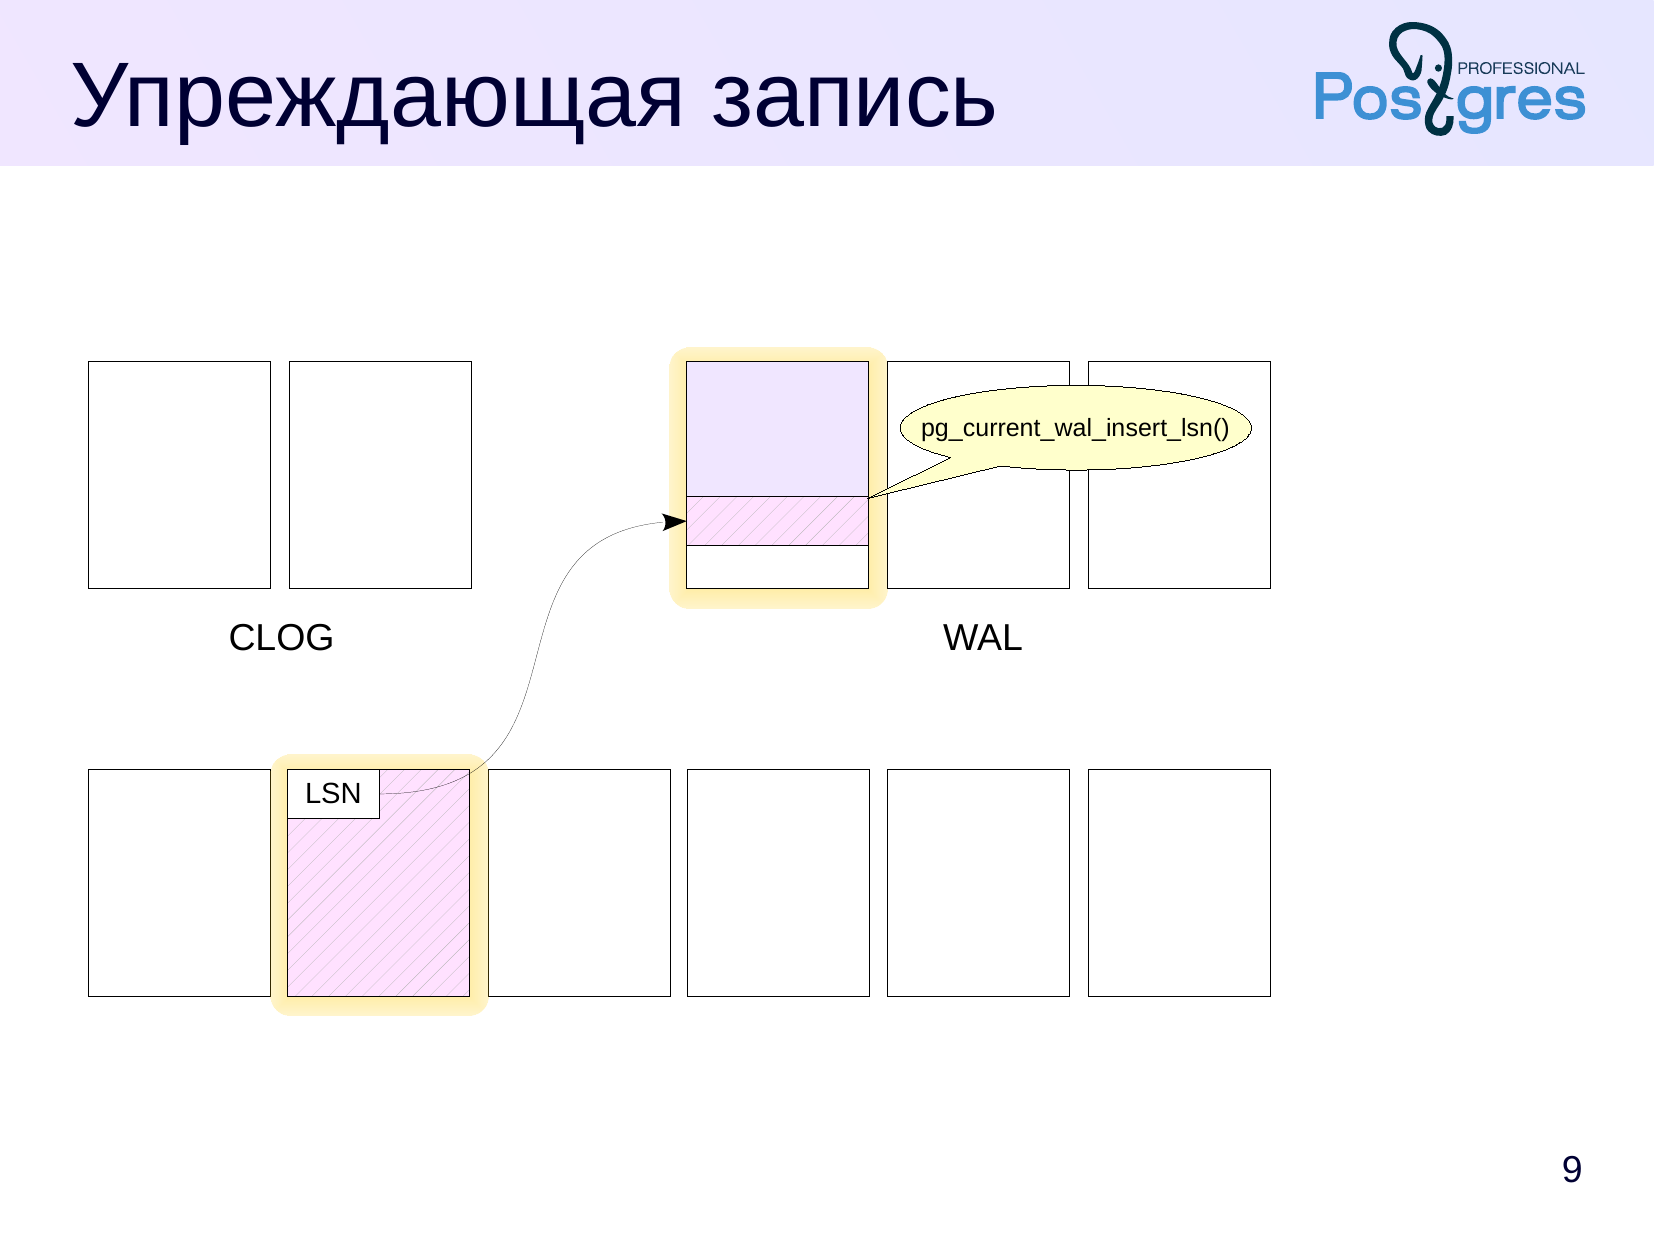

# Упреждающая запись
pg_current_wal_insert_lsn()
• • •
CLOG
WAL
LSN